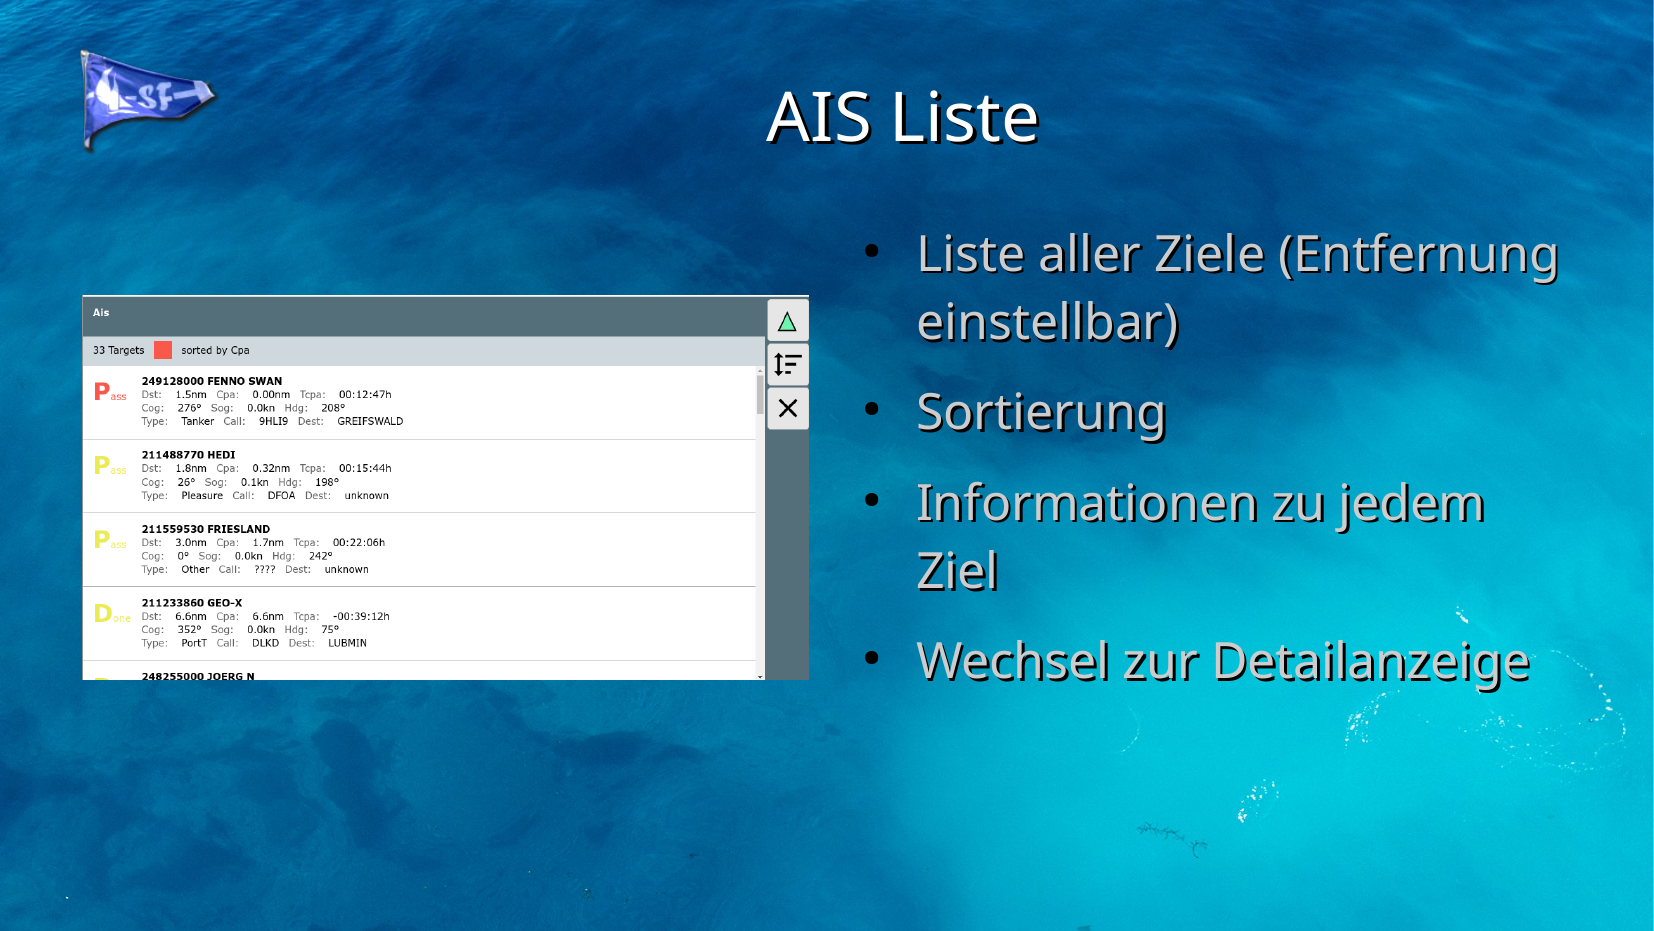

# AIS Liste
Liste aller Ziele (Entfernung einstellbar)
Sortierung
Informationen zu jedem Ziel
Wechsel zur Detailanzeige